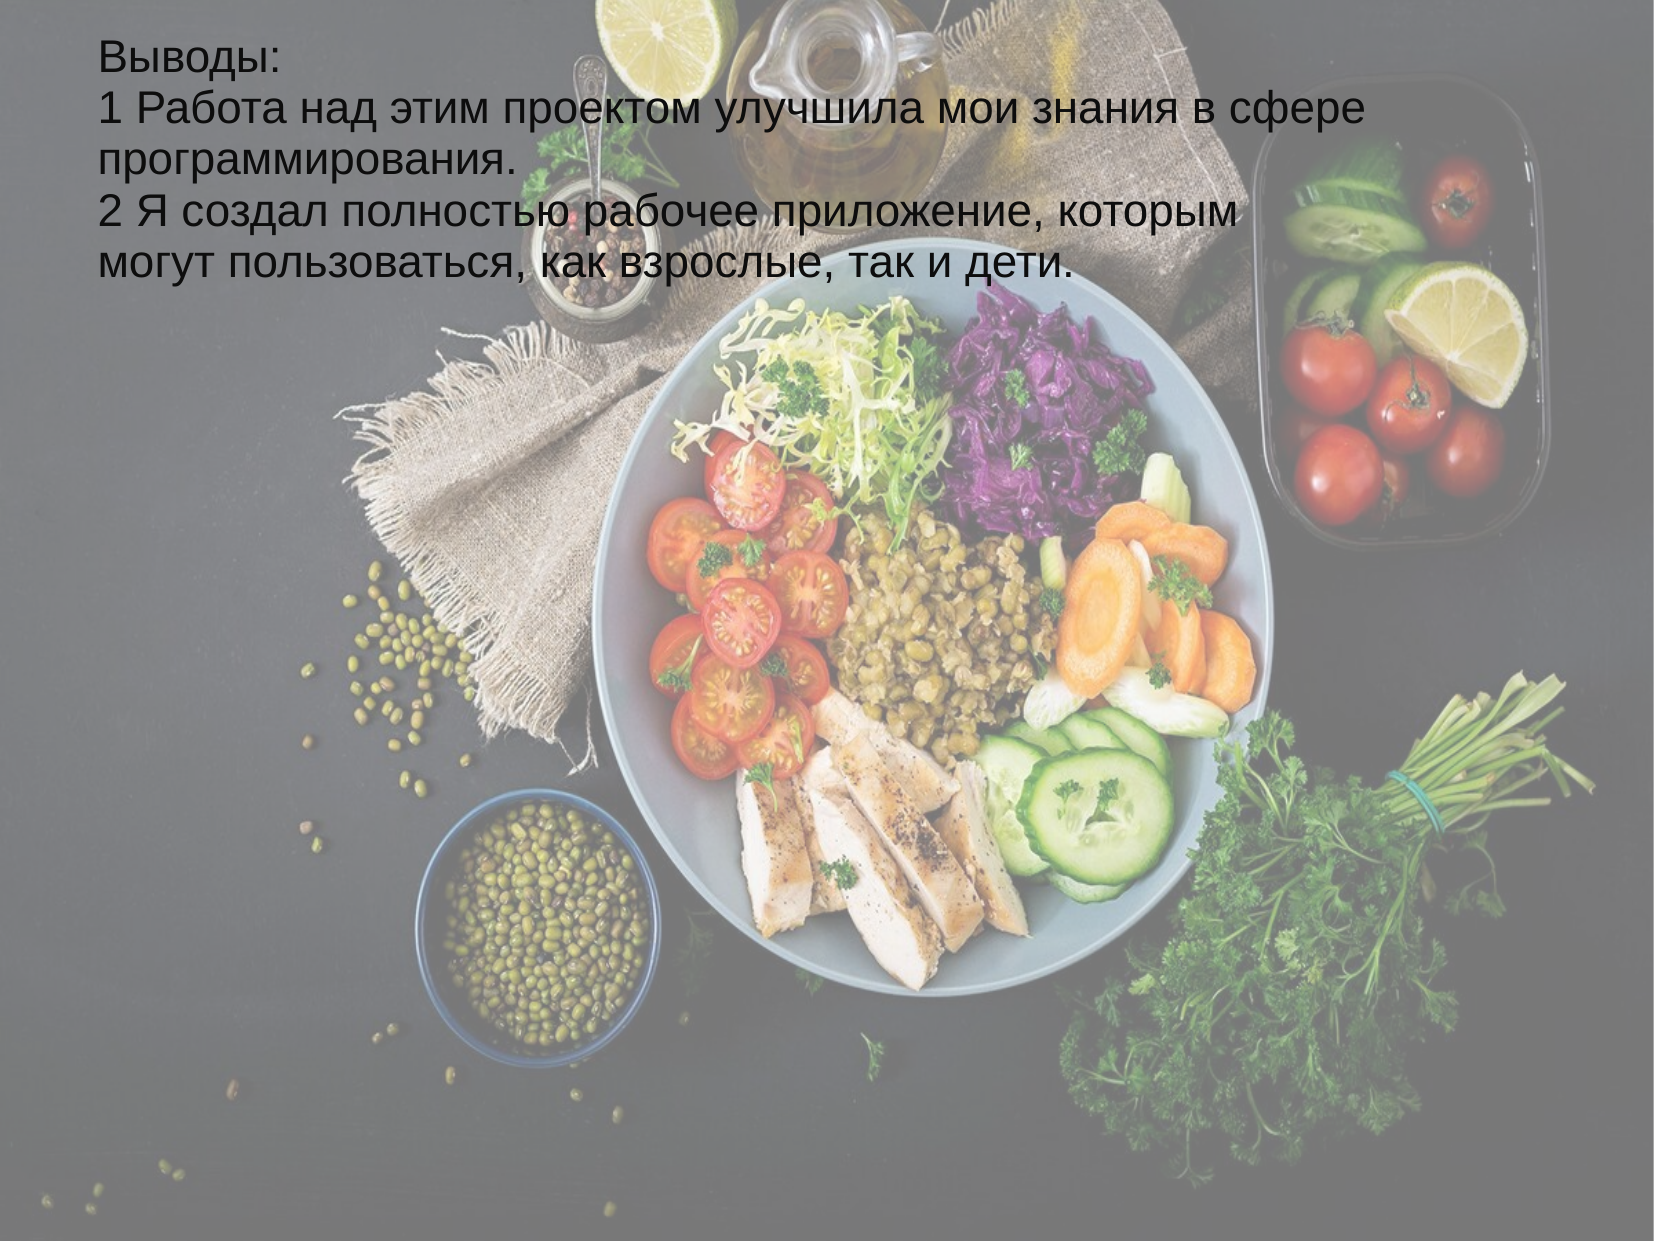

Выводы:
1 Работа над этим проектом улучшила мои знания в сфере
программирования.
2 Я создал полностью рабочее приложение, которым
могут пользоваться, как взрослые, так и дети.